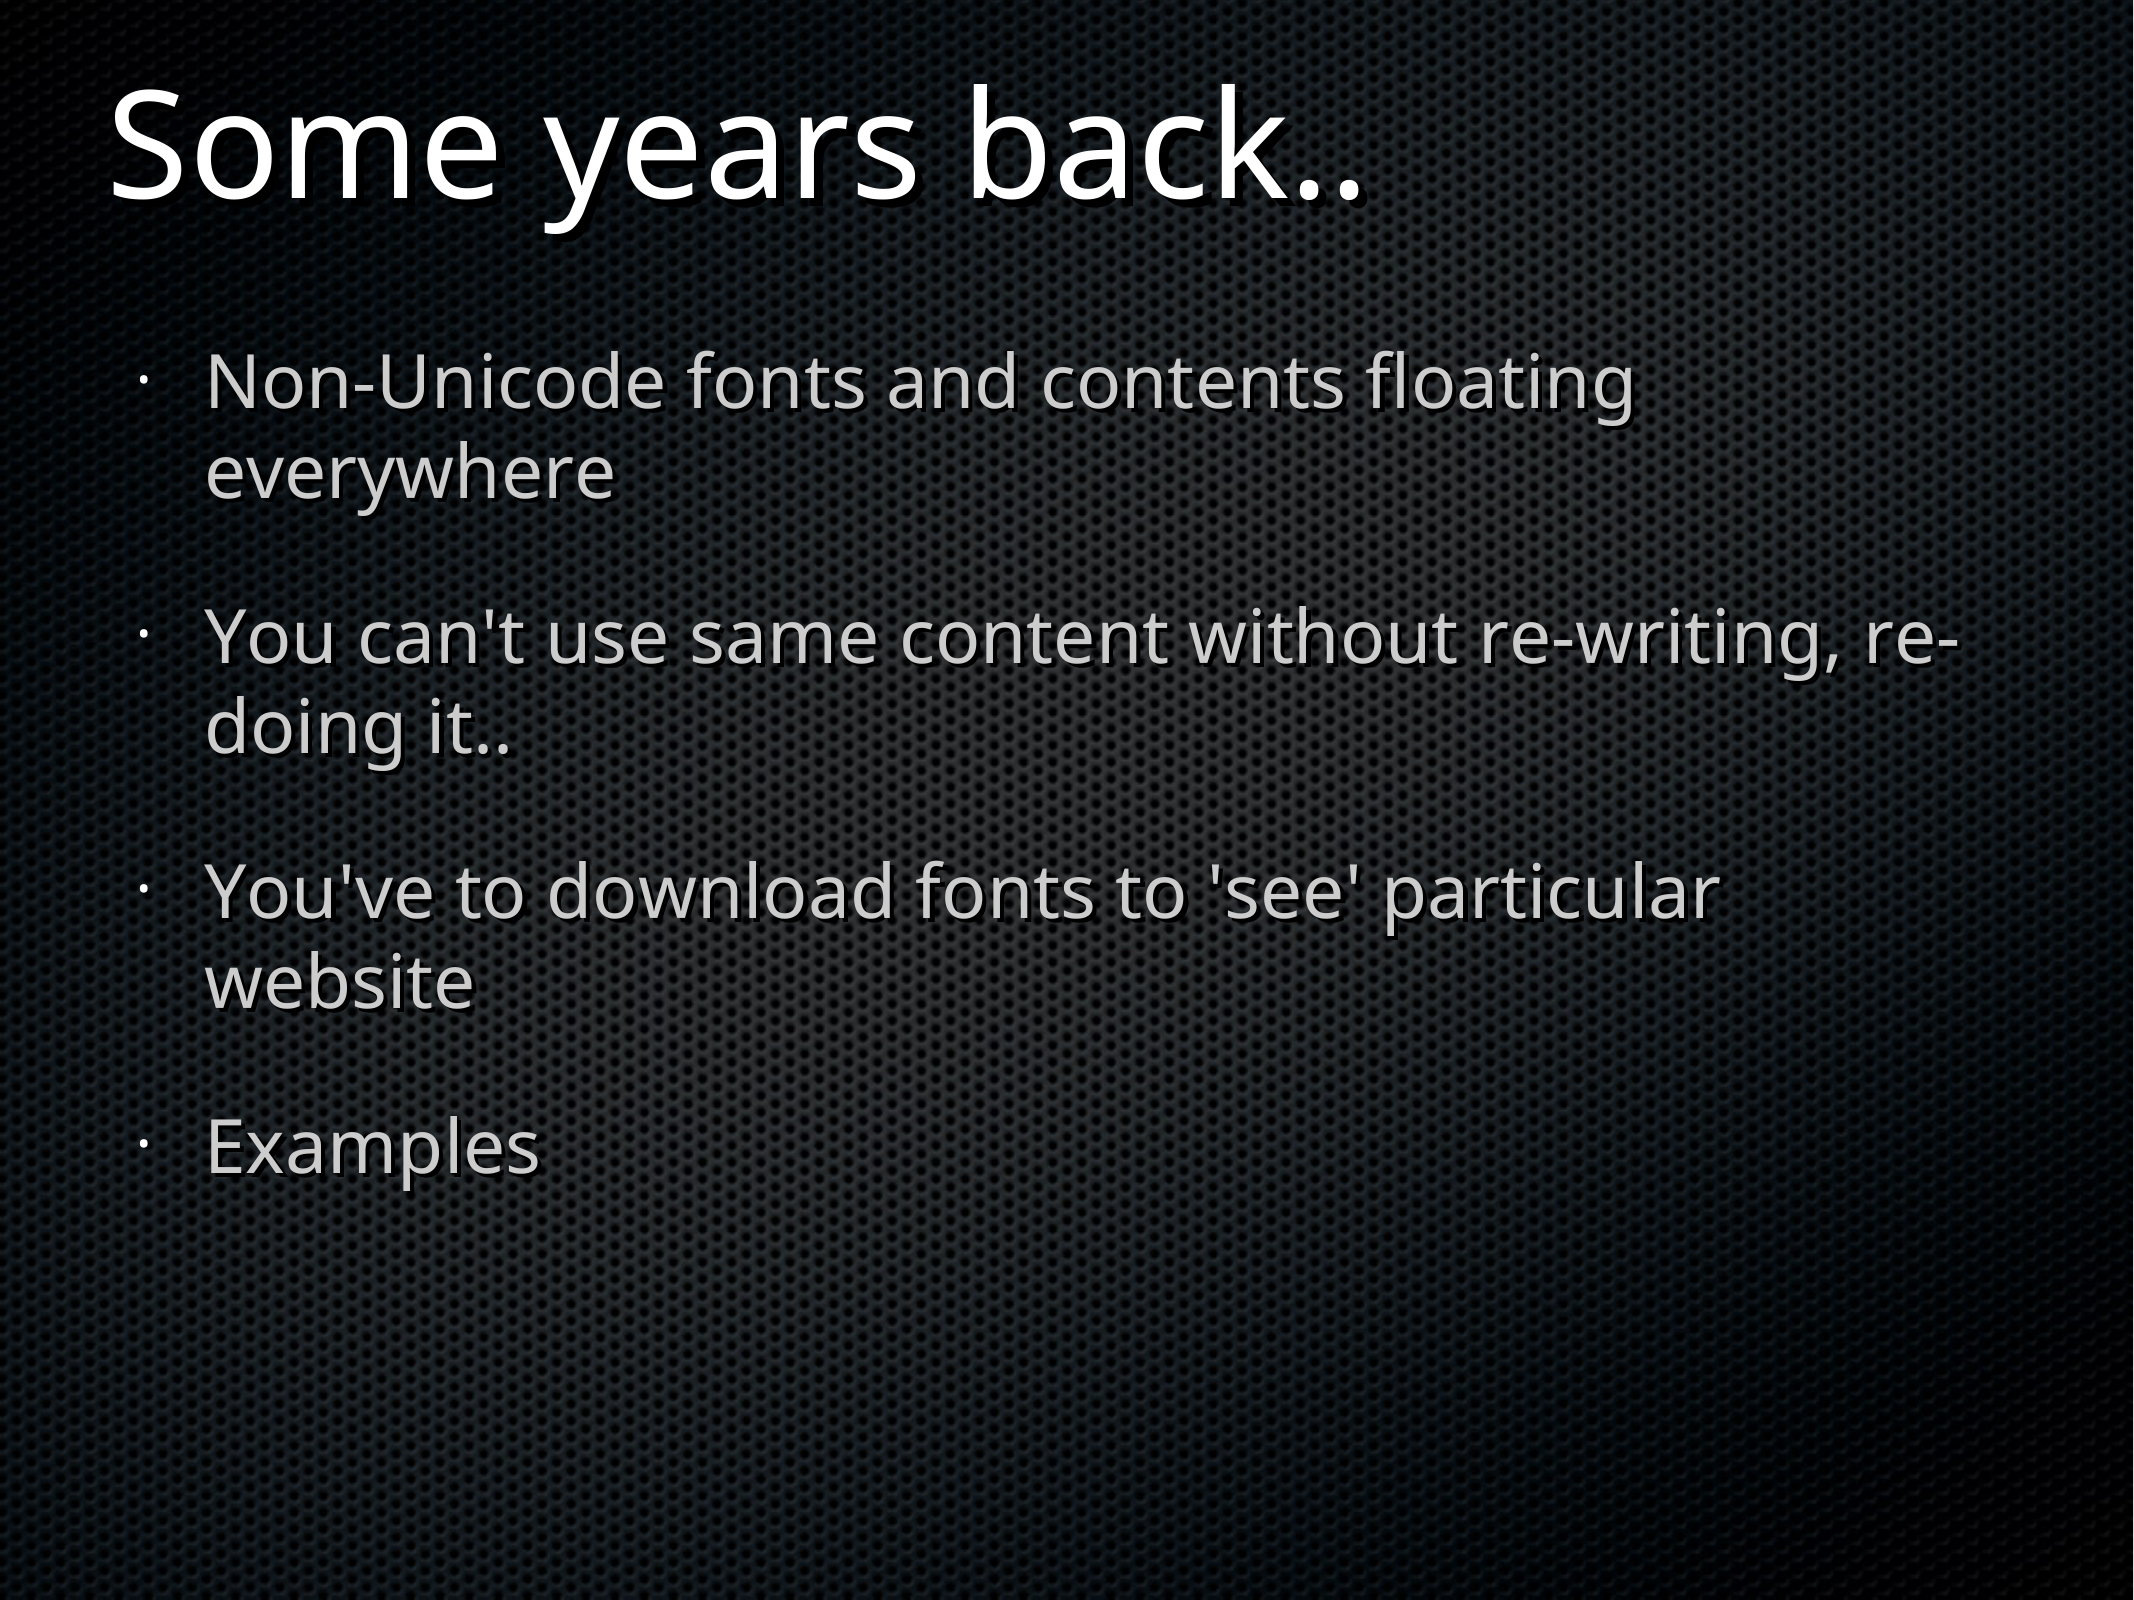

# Some years back..
Non-Unicode fonts and contents floating everywhere
You can't use same content without re-writing, re-doing it..
You've to download fonts to 'see' particular website
Examples